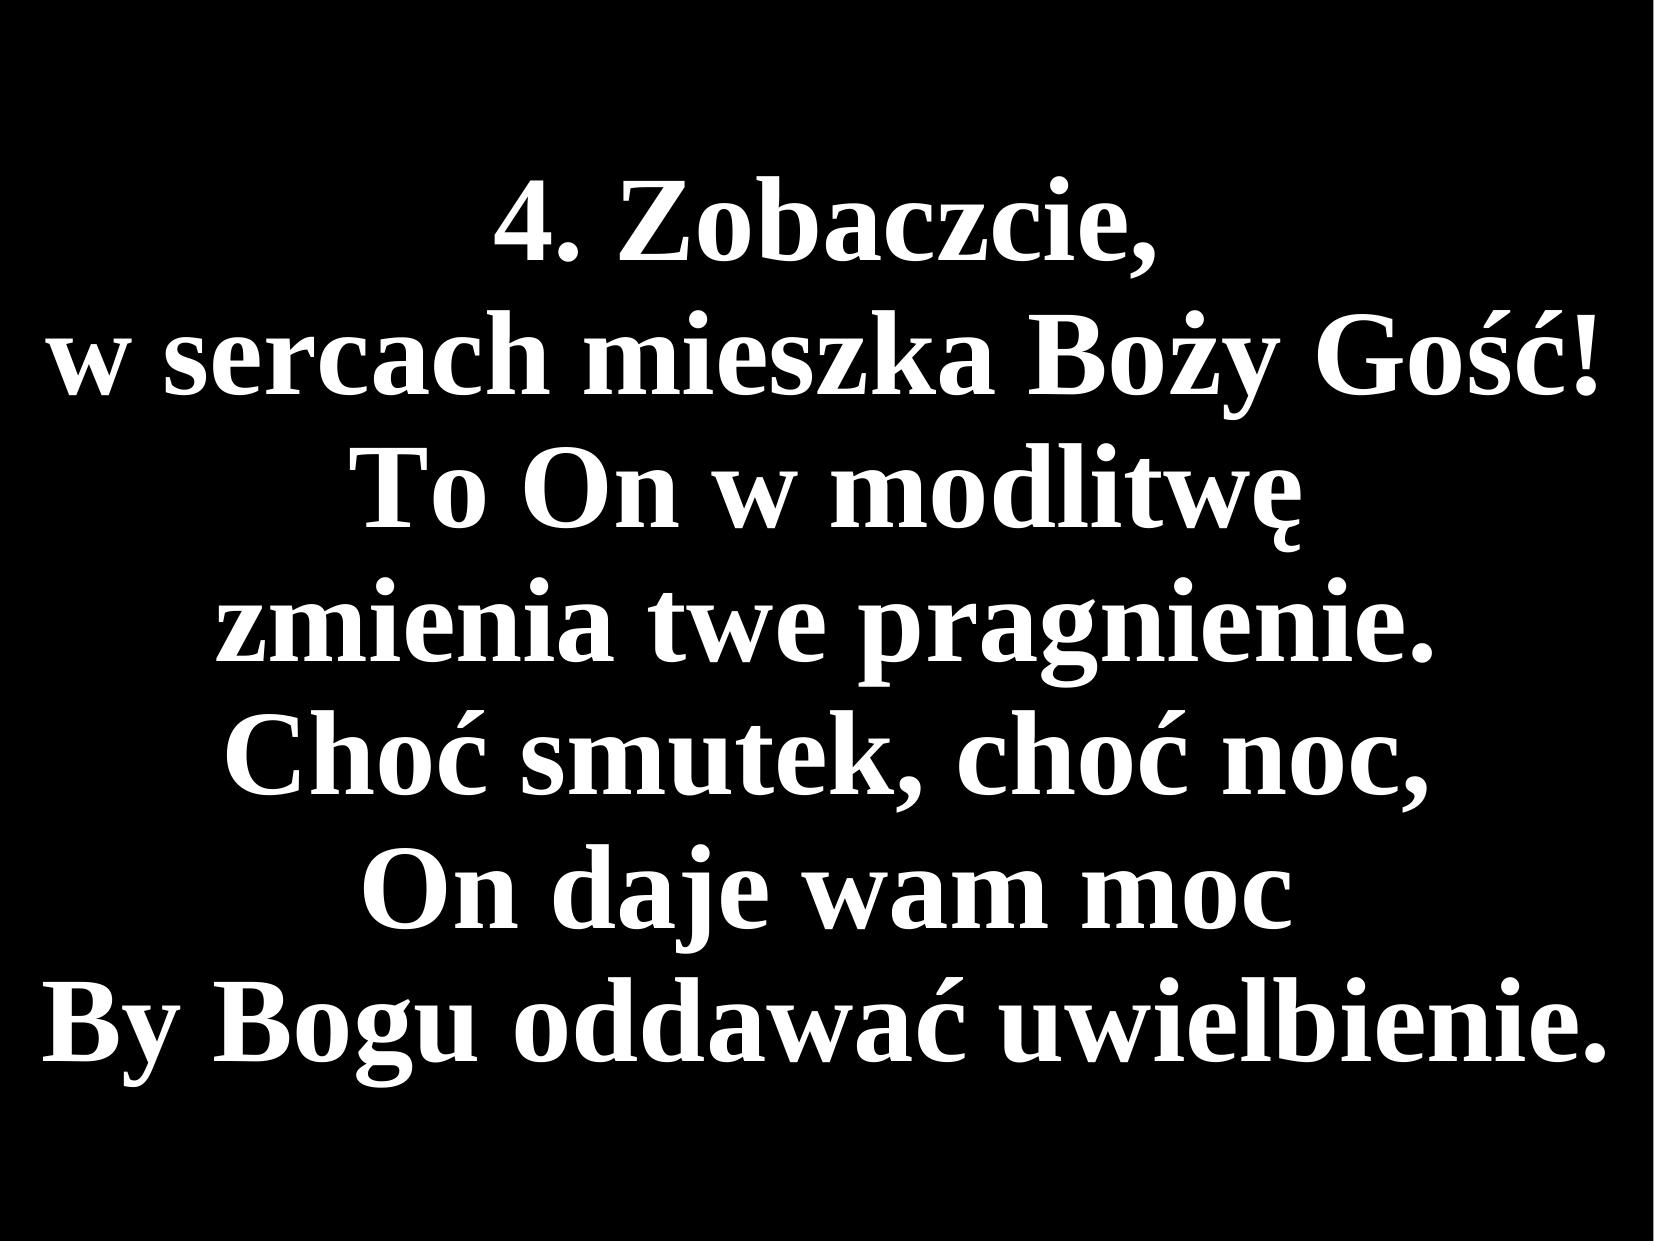

# 4. Zobaczcie, w sercach mieszka Boży Gość! To On w modlitwę zmienia twe pragnienie. Choć smutek, choć noc, On daje wam moc By Bogu oddawać uwielbienie.